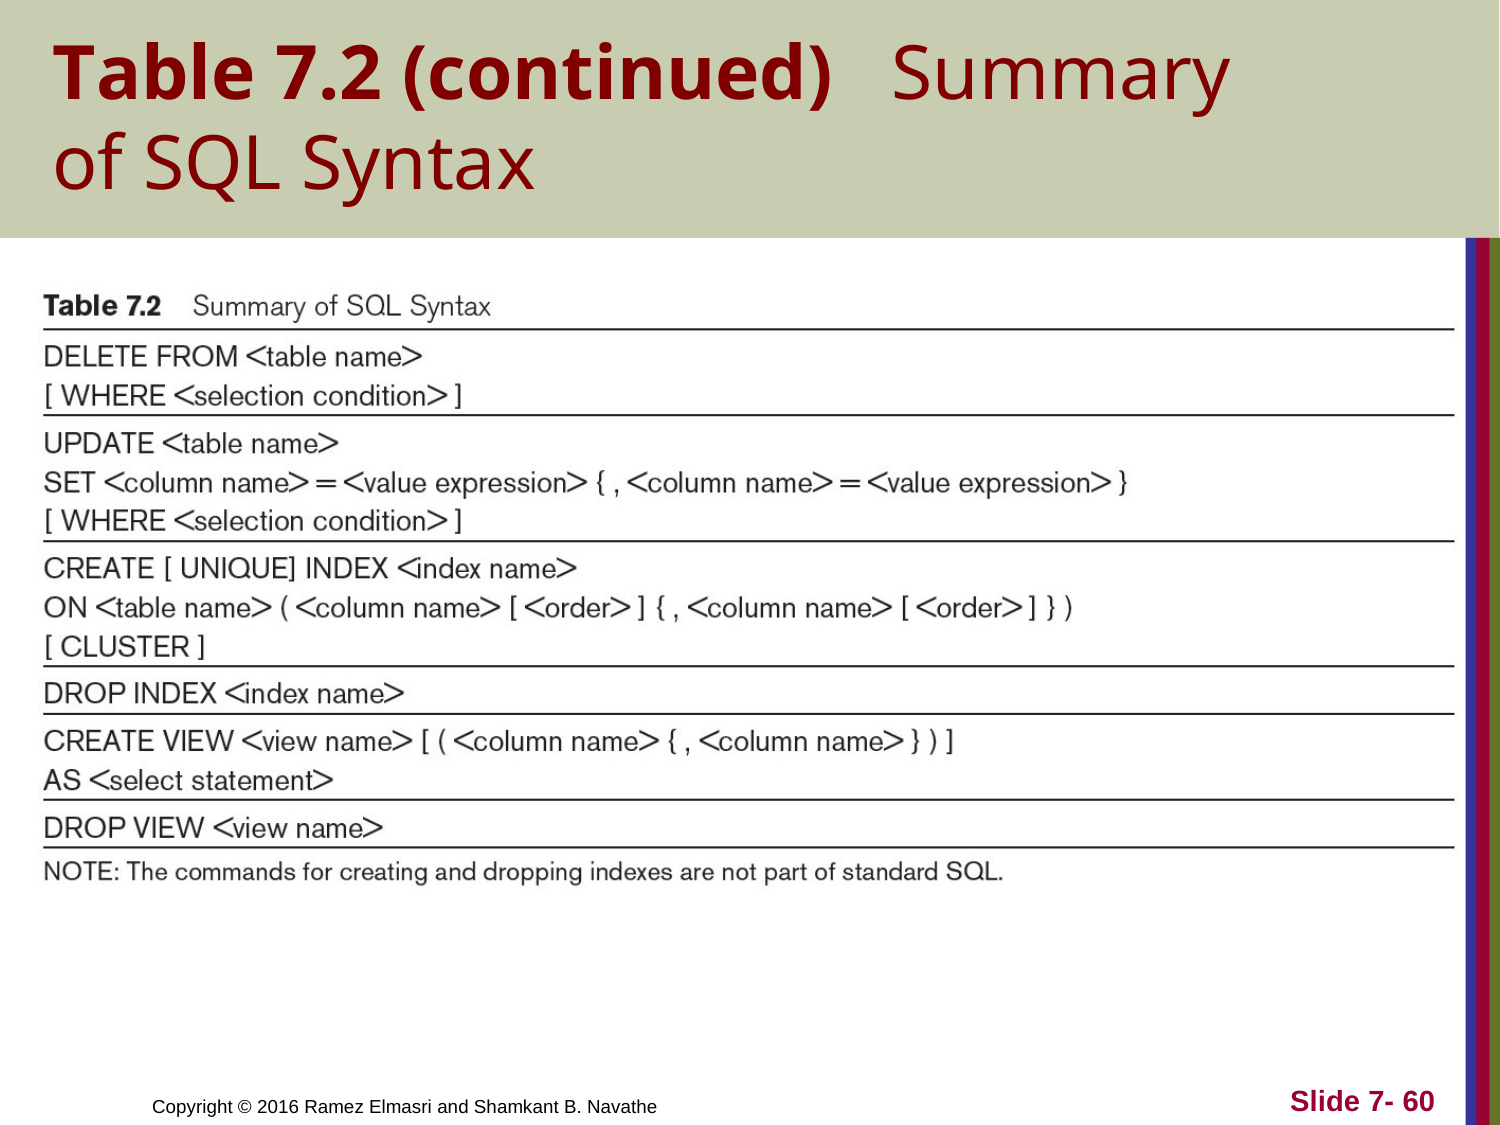

# Table 7.2 (continued) Summary of SQL Syntax
Slide 7- 60